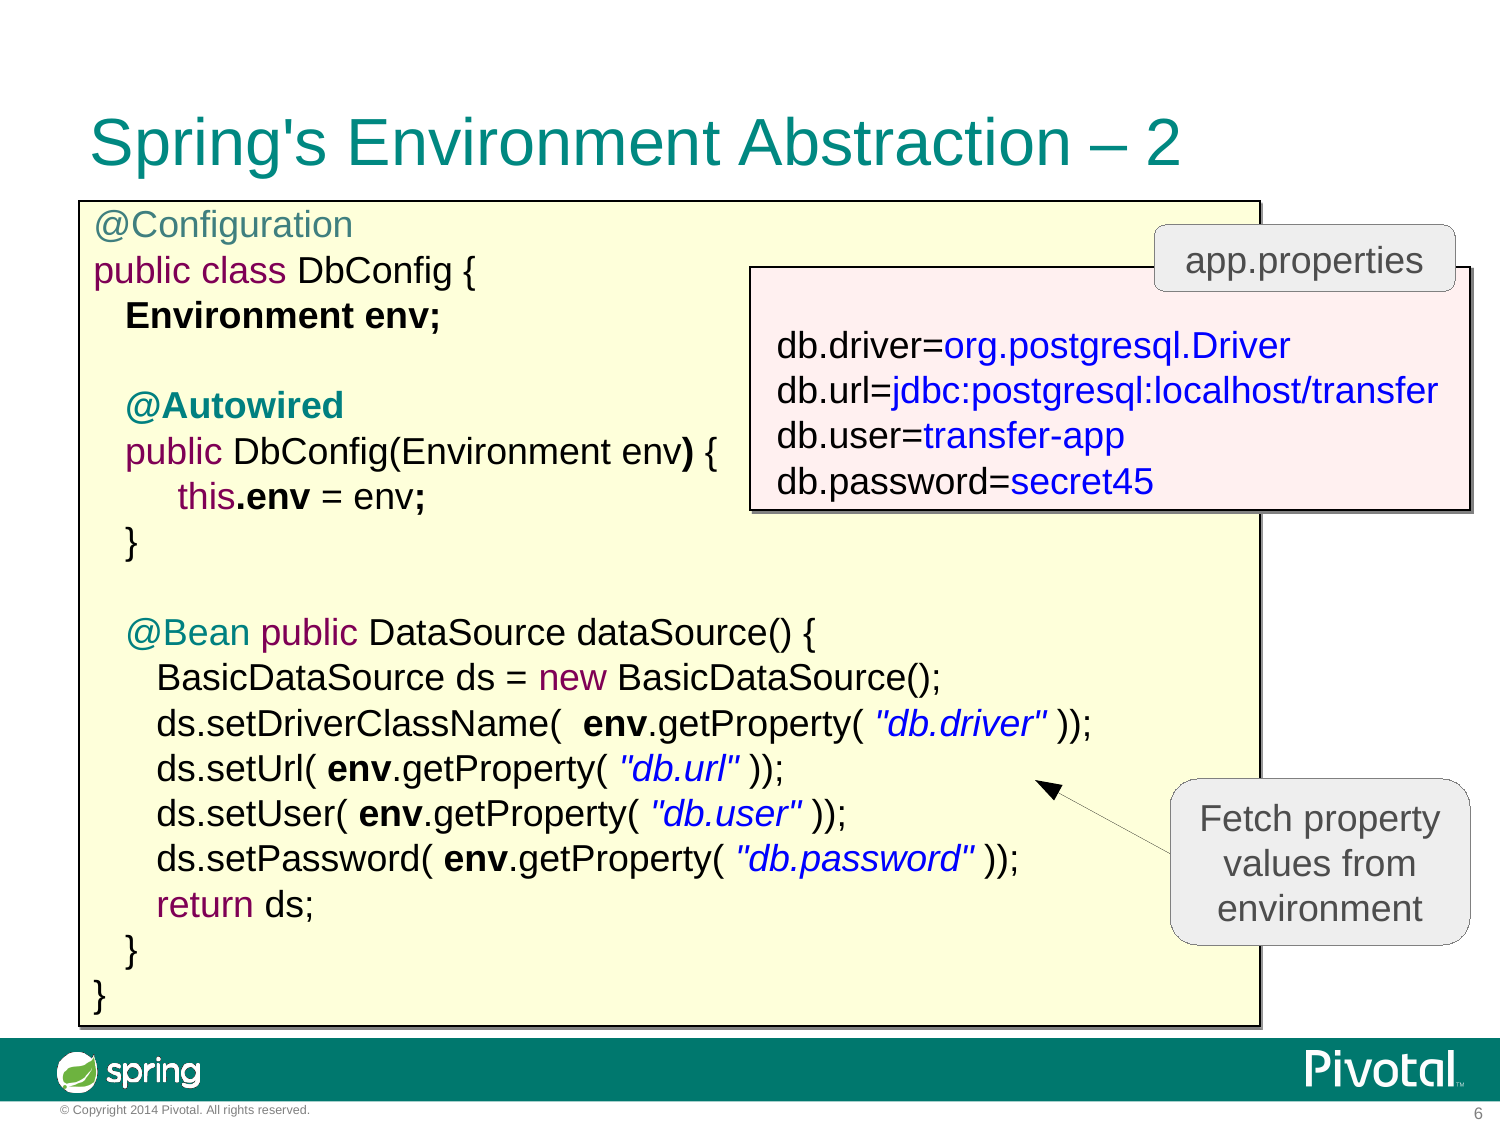

# Spring's Environment Abstraction – 2
@Configuration
public class DbConfig {
 Environment env;
 @Autowired
 public DbConfig(Environment env) {
 this.env = env;
 }
 @Bean public DataSource dataSource() {
 BasicDataSource ds = new BasicDataSource();
 ds.setDriverClassName( env.getProperty( "db.driver" ));
 ds.setUrl( env.getProperty( "db.url" ));
 ds.setUser( env.getProperty( "db.user" ));
 ds.setPassword( env.getProperty( "db.password" ));
 return ds;
 }
}
app.properties
db.driver=org.postgresql.Driver
db.url=jdbc:postgresql:localhost/transfer
db.user=transfer-app
db.password=secret45
Fetch property values from environment